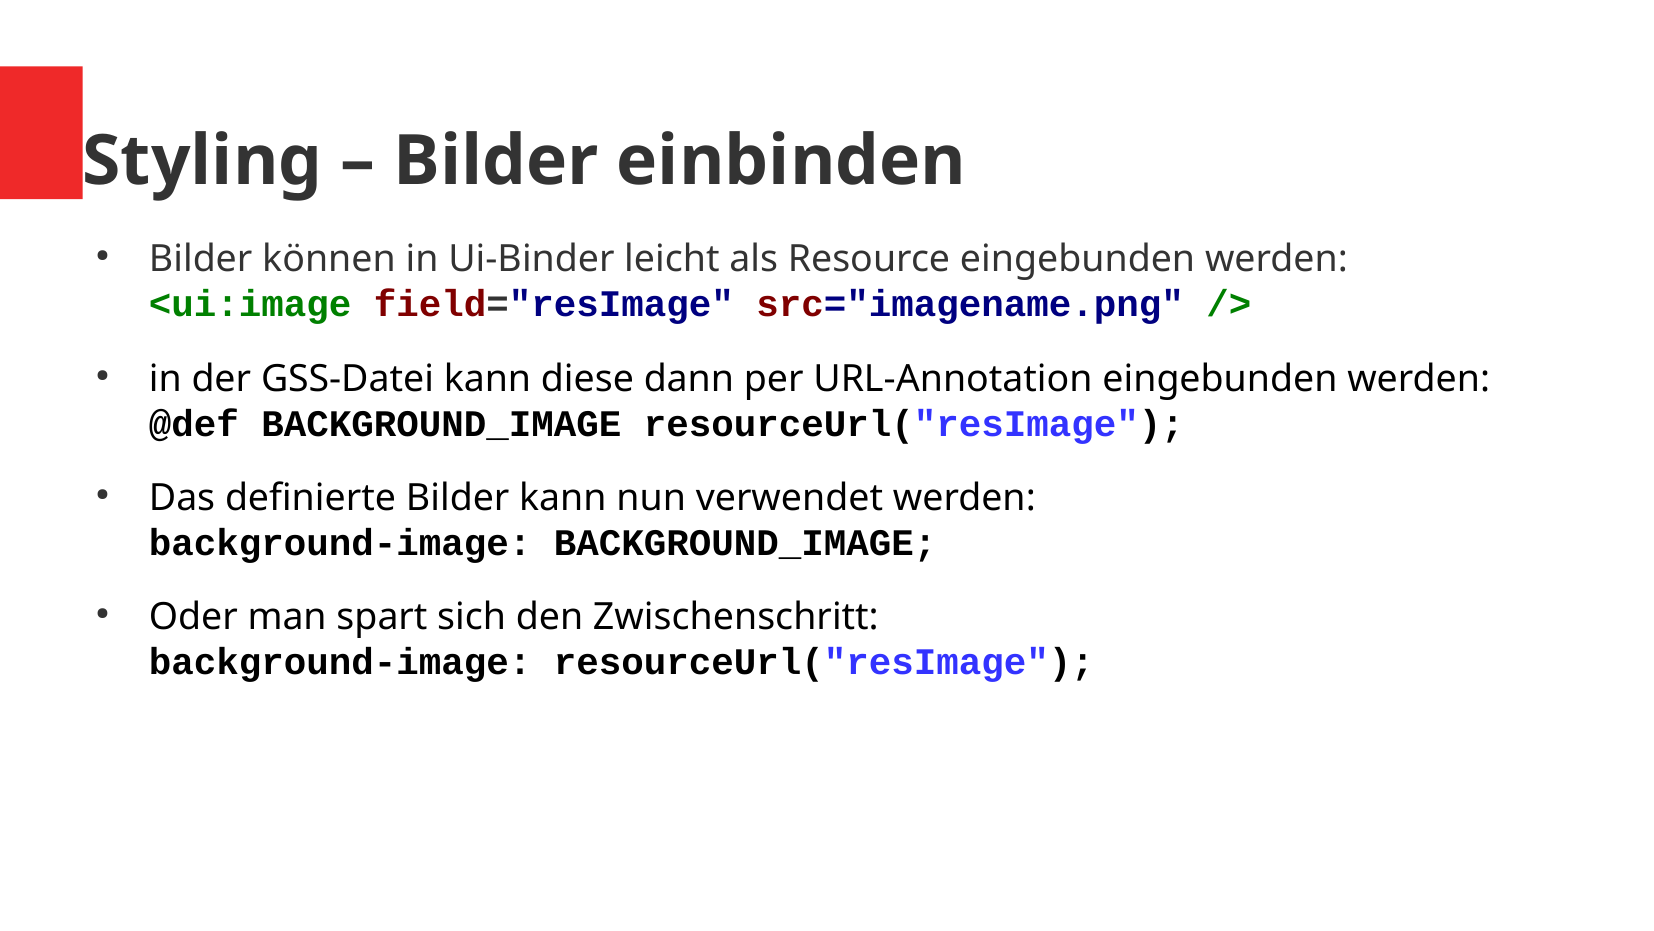

# Styling – Bilder einbinden
Bilder können in Ui-Binder leicht als Resource eingebunden werden:
<ui:image field="resImage" src="imagename.png" />
in der GSS-Datei kann diese dann per URL-Annotation eingebunden werden:
@def BACKGROUND_IMAGE resourceUrl("resImage");
Das definierte Bilder kann nun verwendet werden:
background-image: BACKGROUND_IMAGE;
Oder man spart sich den Zwischenschritt:
background-image: resourceUrl("resImage");